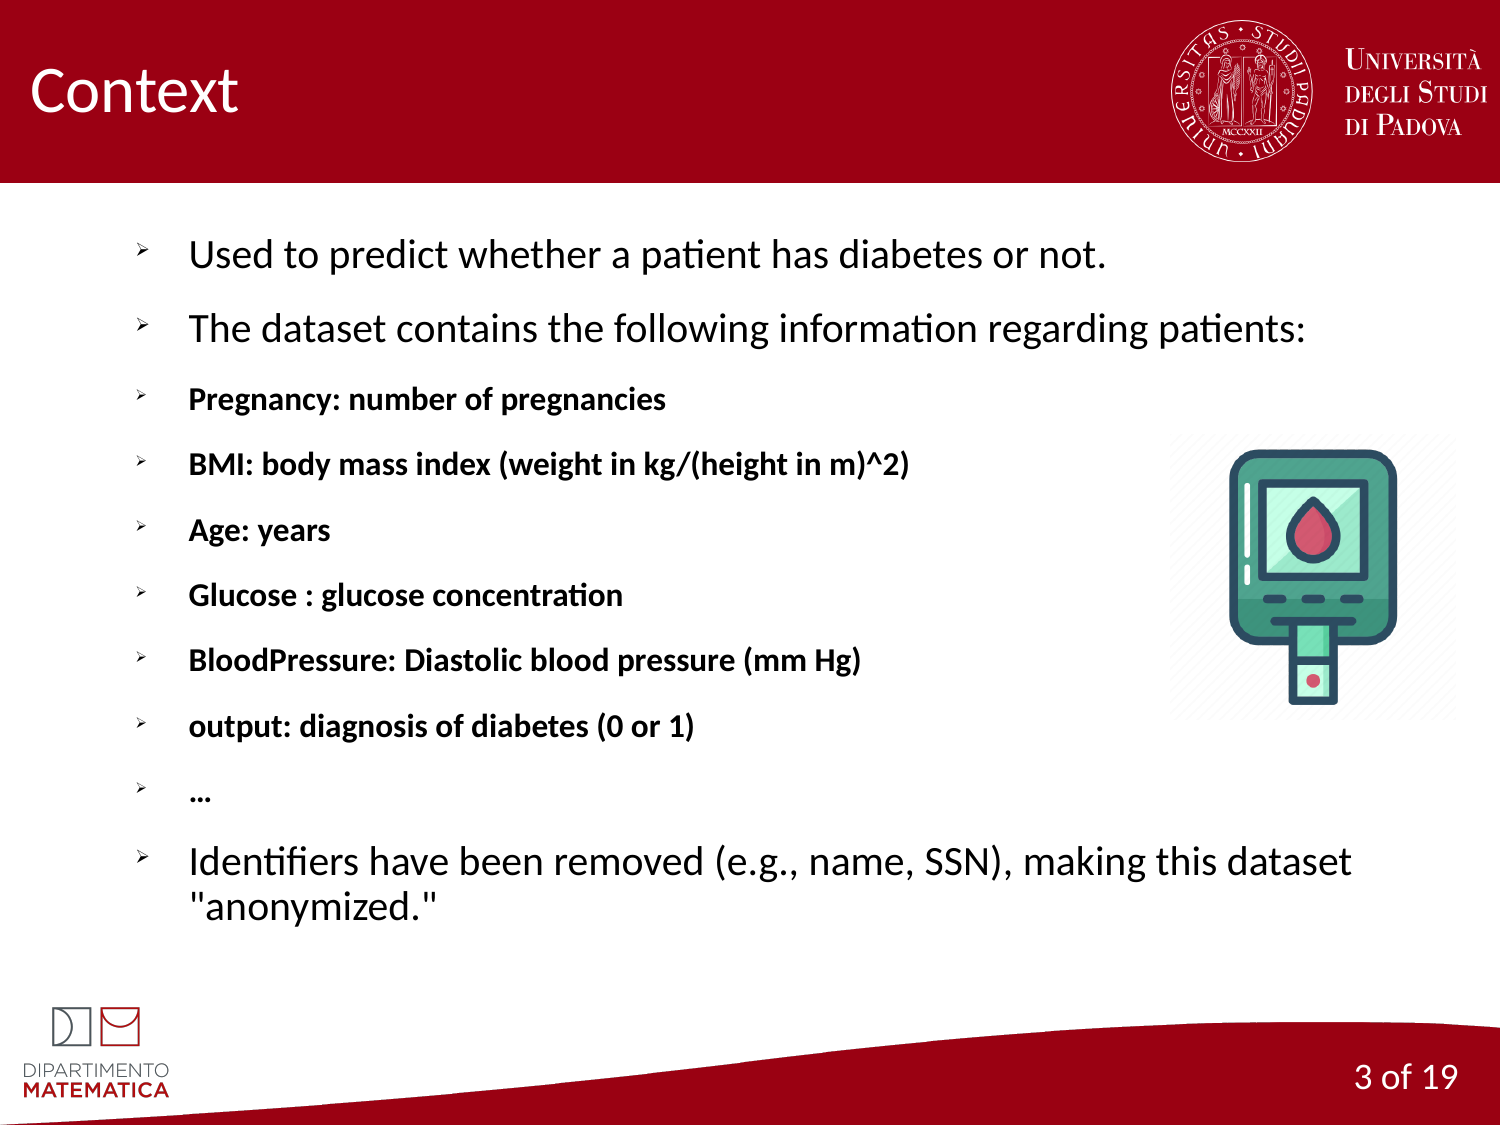

# Context
Used to predict whether a patient has diabetes or not.
The dataset contains the following information regarding patients:
Pregnancy: number of pregnancies
BMI: body mass index (weight in kg/(height in m)^2)
Age: years
Glucose : glucose concentration
BloodPressure: Diastolic blood pressure (mm Hg)
output: diagnosis of diabetes (0 or 1)
…
Identifiers have been removed (e.g., name, SSN), making this dataset "anonymized."
 of 19